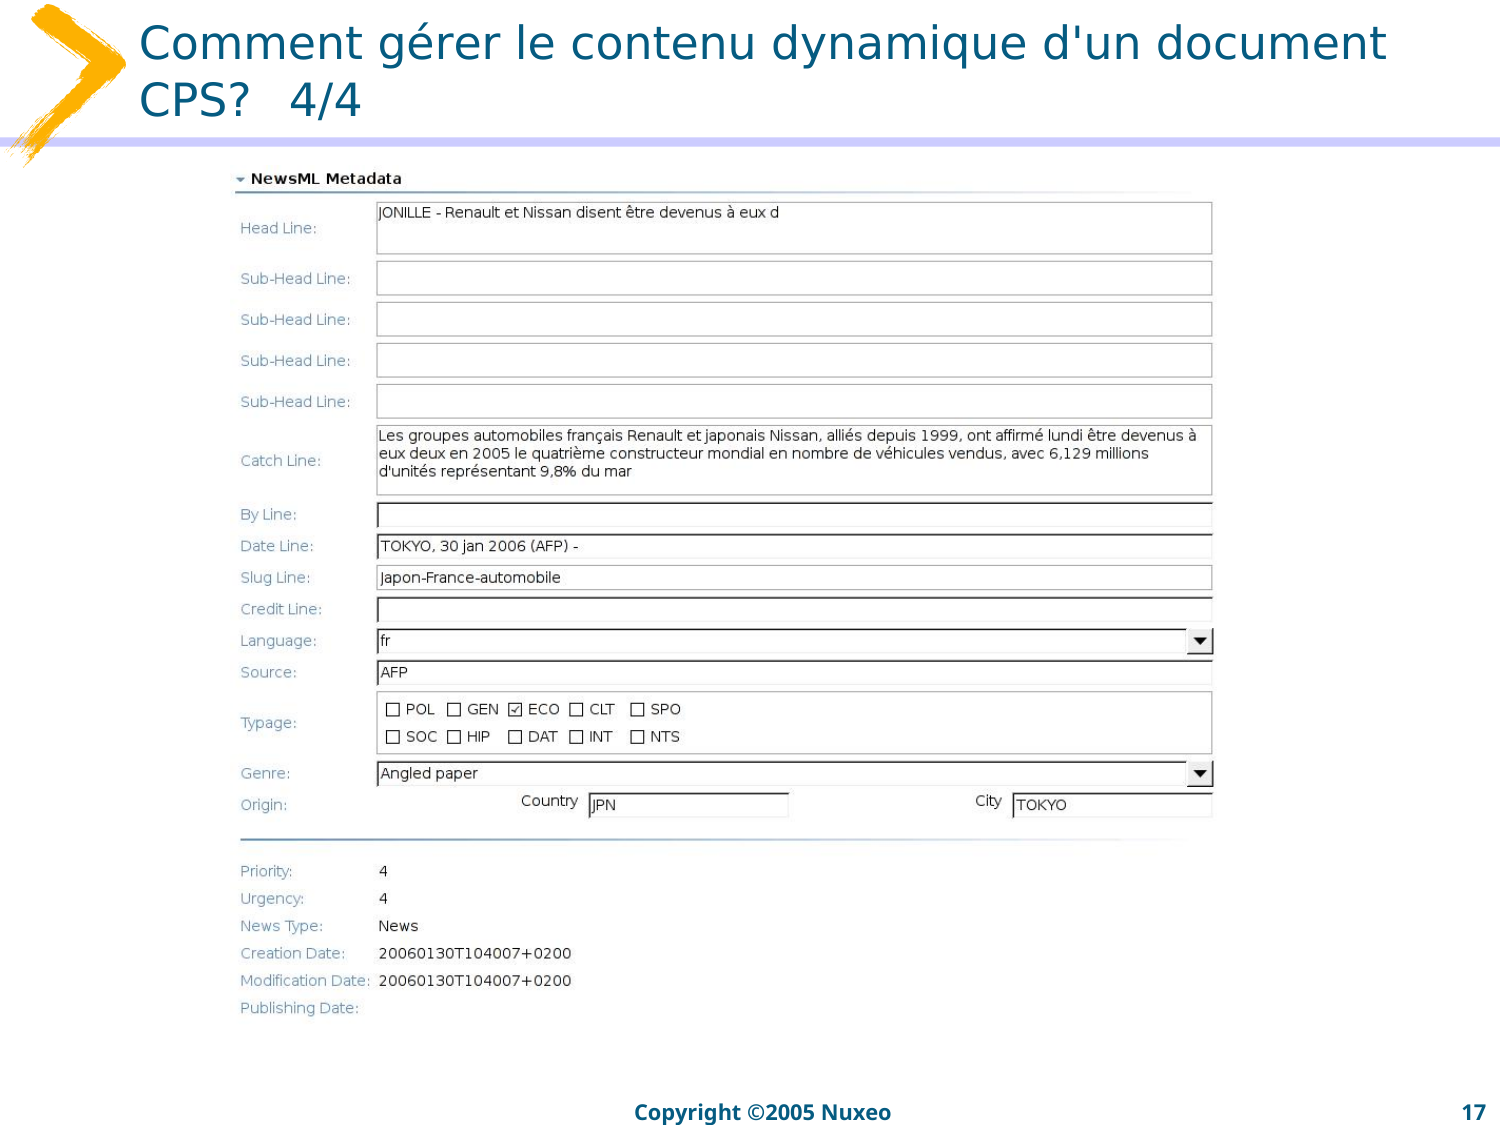

# Comment gérer le contenu dynamique d'un document CPS?	4/4